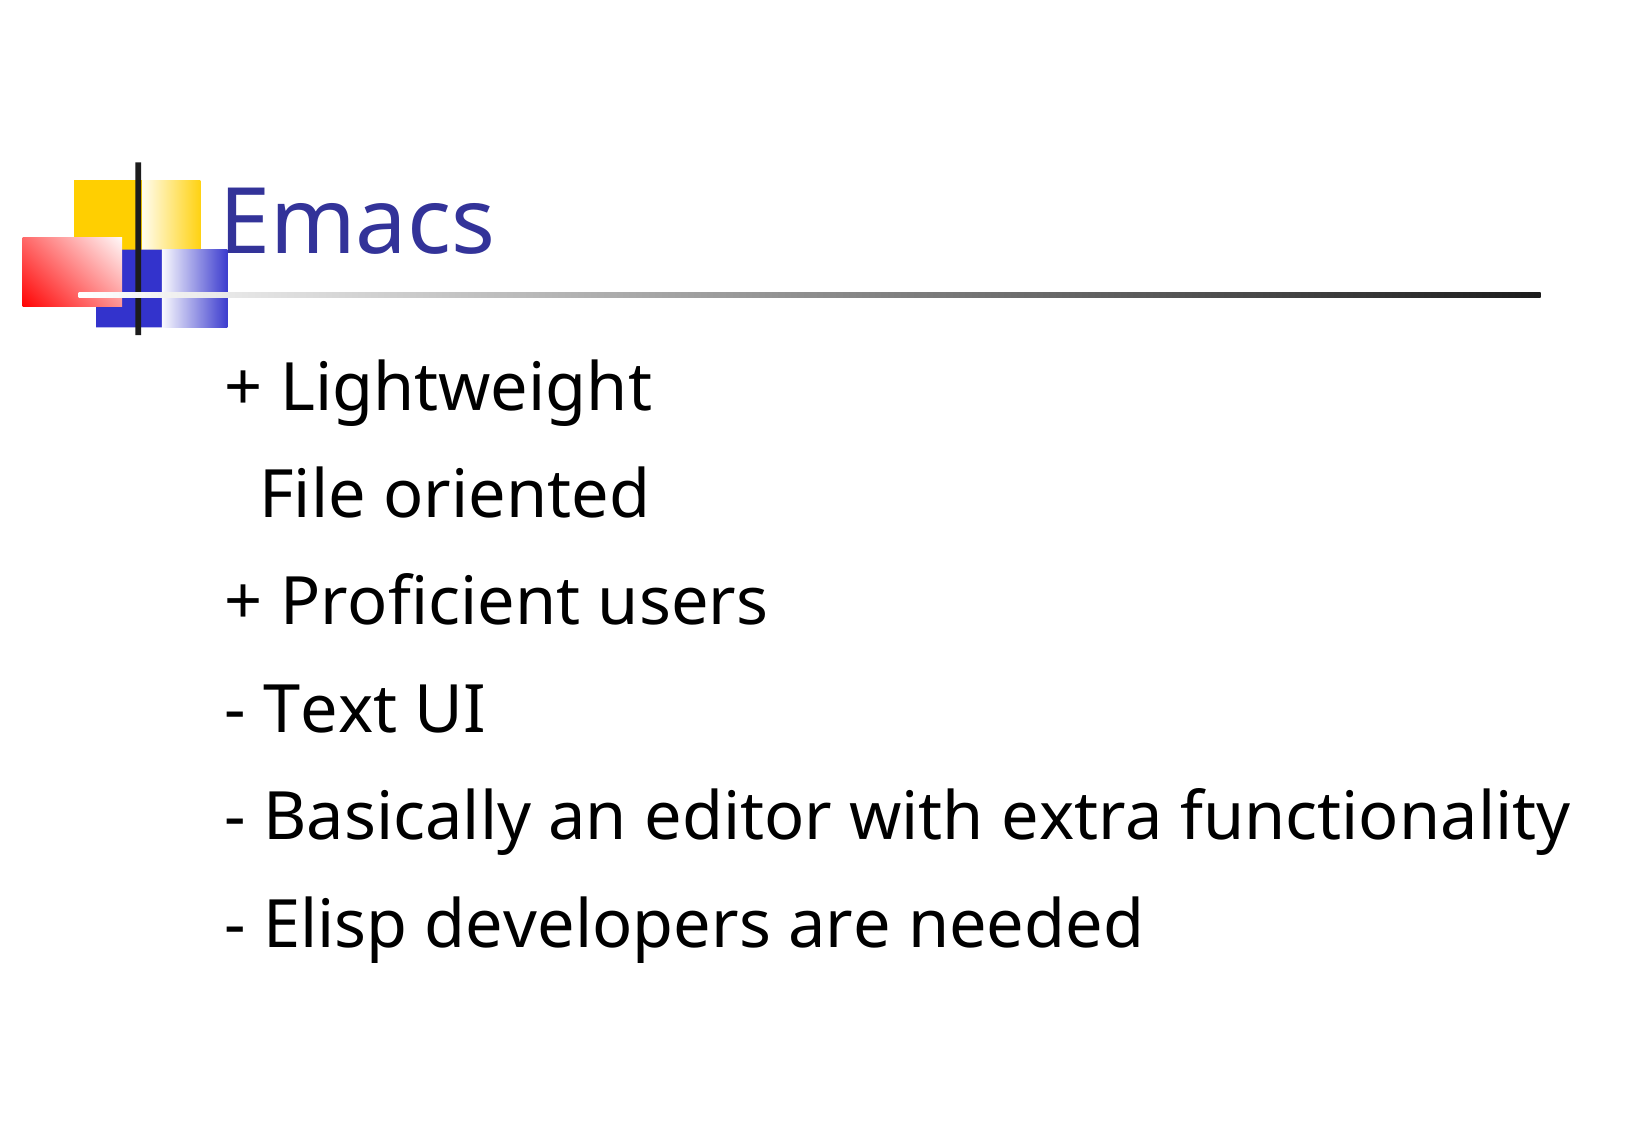

# Emacs
+ Lightweight
 File oriented
+ Proficient users
- Text UI
- Basically an editor with extra functionality
- Elisp developers are needed